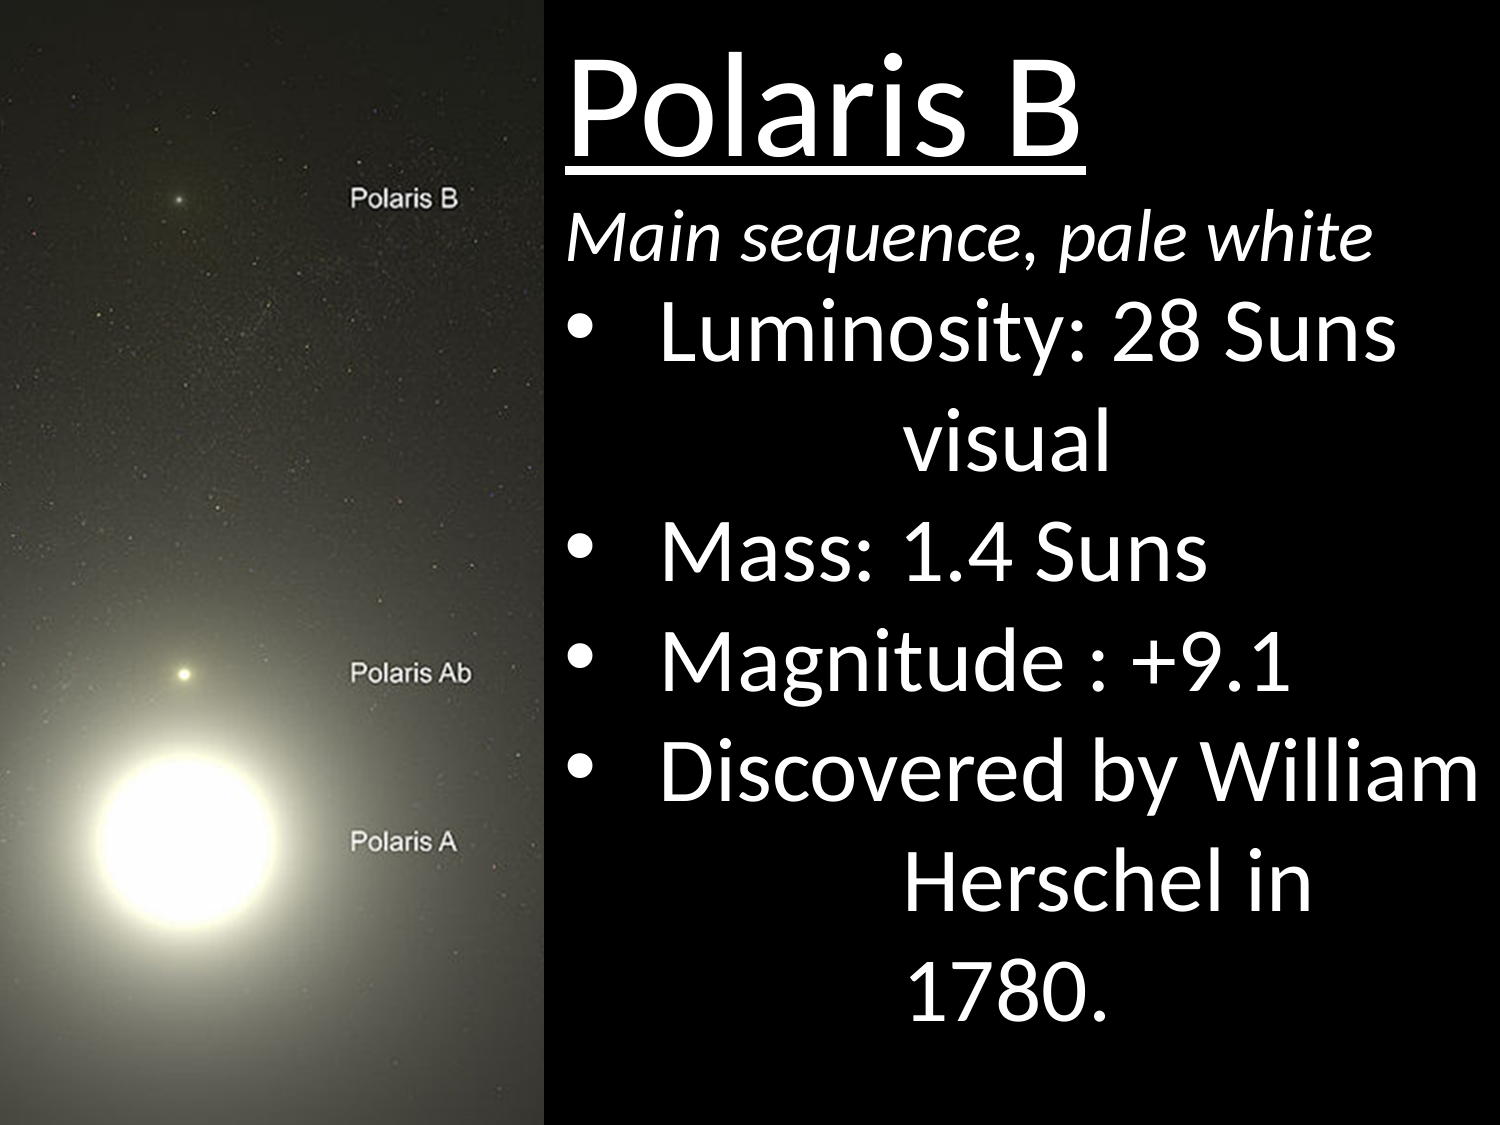

Polaris B
Main sequence, pale white
Luminosity: 28 Suns 			visual
Mass: 1.4 Suns
Magnitude : +9.1
Discovered by William 		Herschel in 				1780.